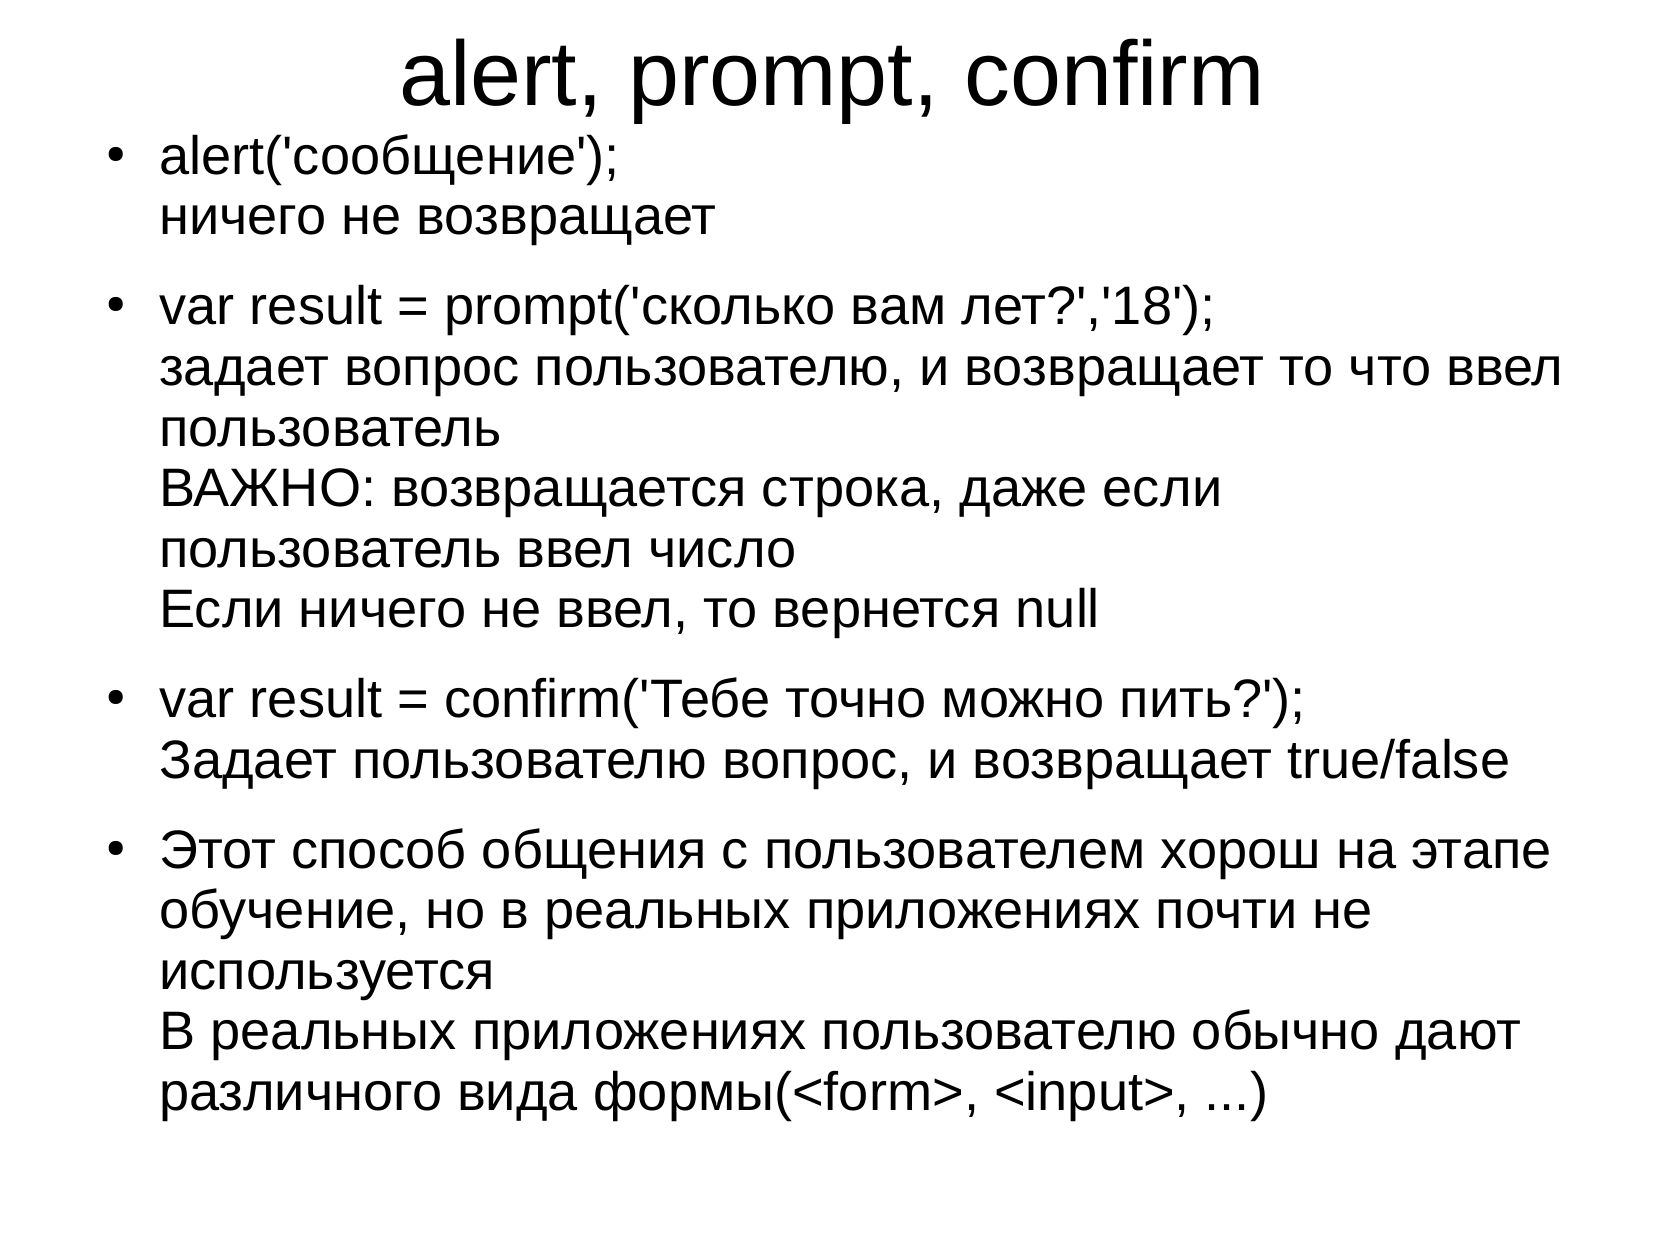

# alert, prompt, confirm
alert('сообщение');
ничего не возвращает
var result = prompt('сколько вам лет?','18');
задает вопрос пользователю, и возвращает то что ввел пользователь
ВАЖНО: возвращается строка, даже если пользователь ввел число
Если ничего не ввел, то вернется null
var result = confirm('Тебе точно можно пить?');
Задает пользователю вопрос, и возвращает true/false
Этот способ общения с пользователем хорош на этапе обучение, но в реальных приложениях почти не используется
В реальных приложениях пользователю обычно дают различного вида формы(<form>, <input>, ...)